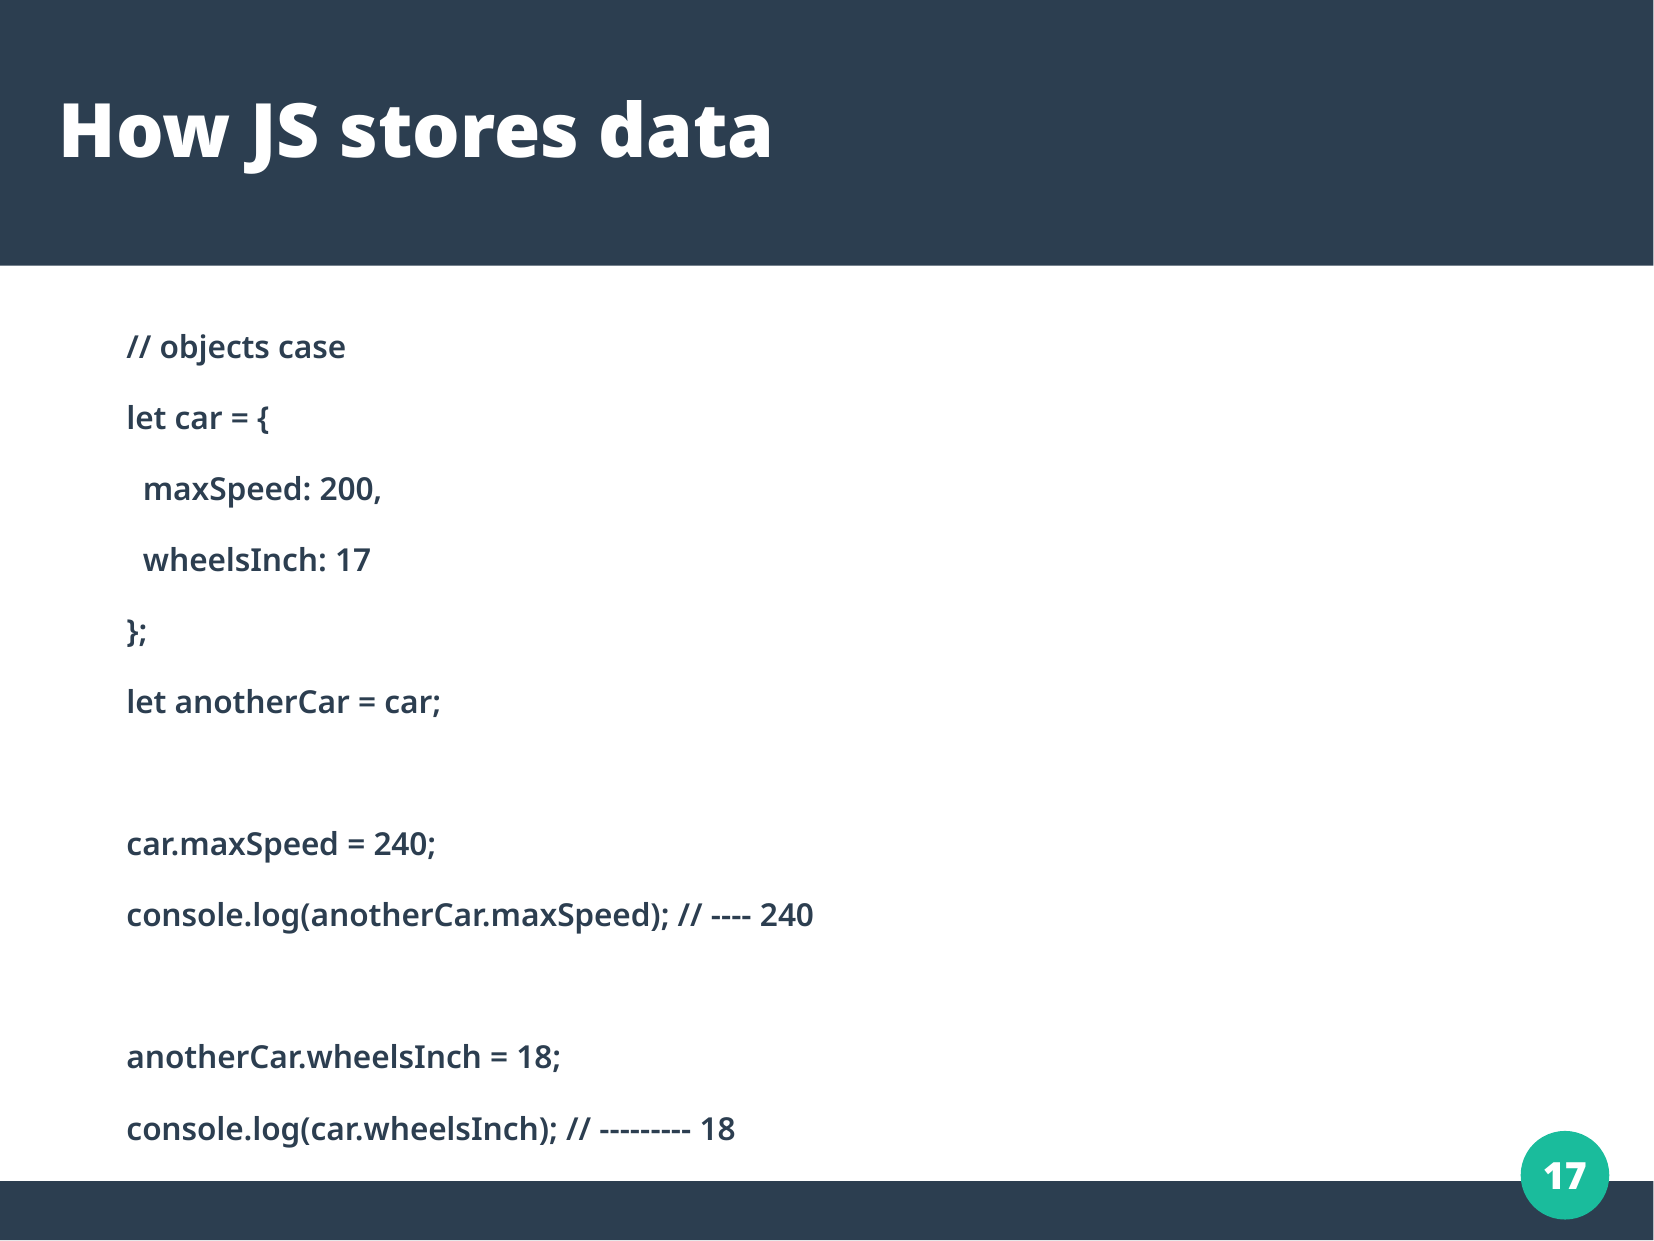

# How JS stores data
// objects case
let car = {
 maxSpeed: 200,
 wheelsInch: 17
};
let anotherCar = car;
car.maxSpeed = 240;
console.log(anotherCar.maxSpeed); // ---- 240
anotherCar.wheelsInch = 18;
console.log(car.wheelsInch); // --------- 18
17